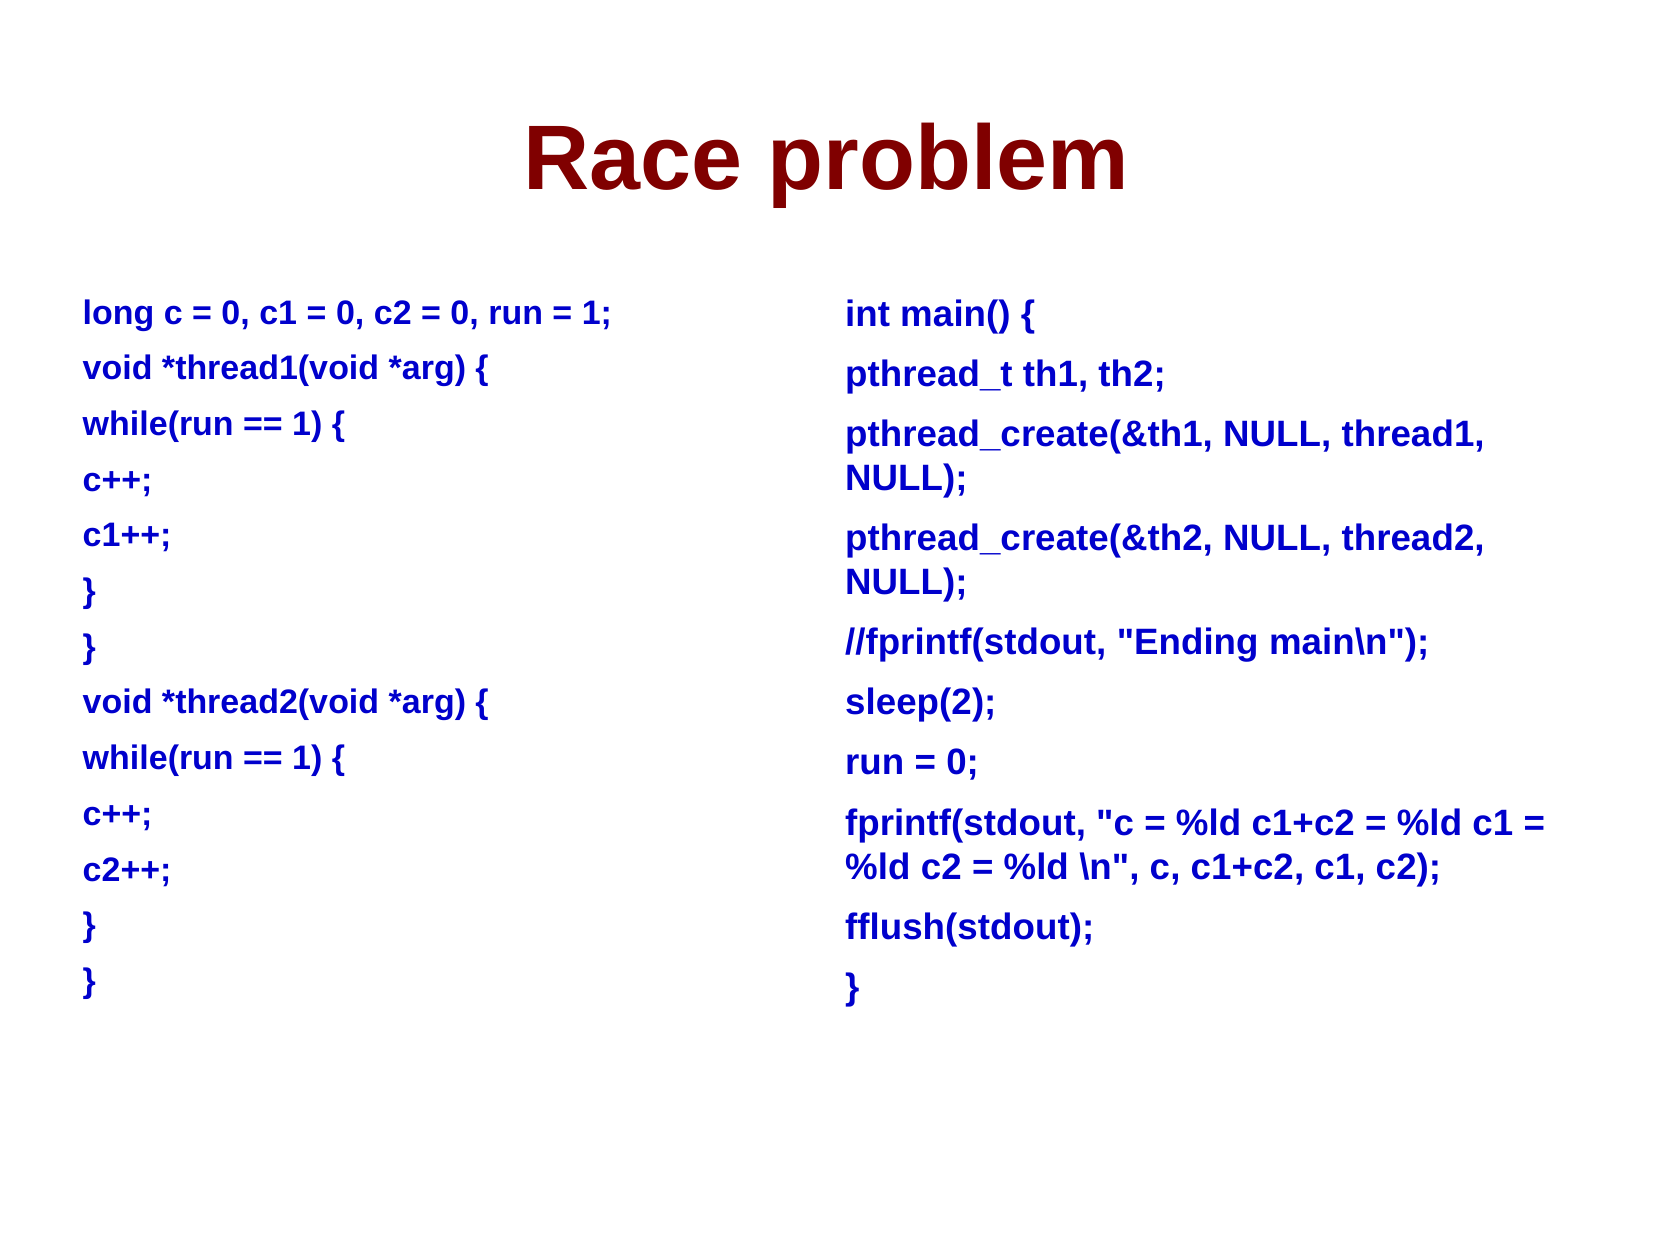

# Race problem
long c = 0, c1 = 0, c2 = 0, run = 1;
void *thread1(void *arg) {
while(run == 1) {
c++;
c1++;
}
}
void *thread2(void *arg) {
while(run == 1) {
c++;
c2++;
}
}
int main() {
pthread_t th1, th2;
pthread_create(&th1, NULL, thread1, NULL);
pthread_create(&th2, NULL, thread2, NULL);
//fprintf(stdout, "Ending main\n");
sleep(2);
run = 0;
fprintf(stdout, "c = %ld c1+c2 = %ld c1 = %ld c2 = %ld \n", c, c1+c2, c1, c2);
fflush(stdout);
}